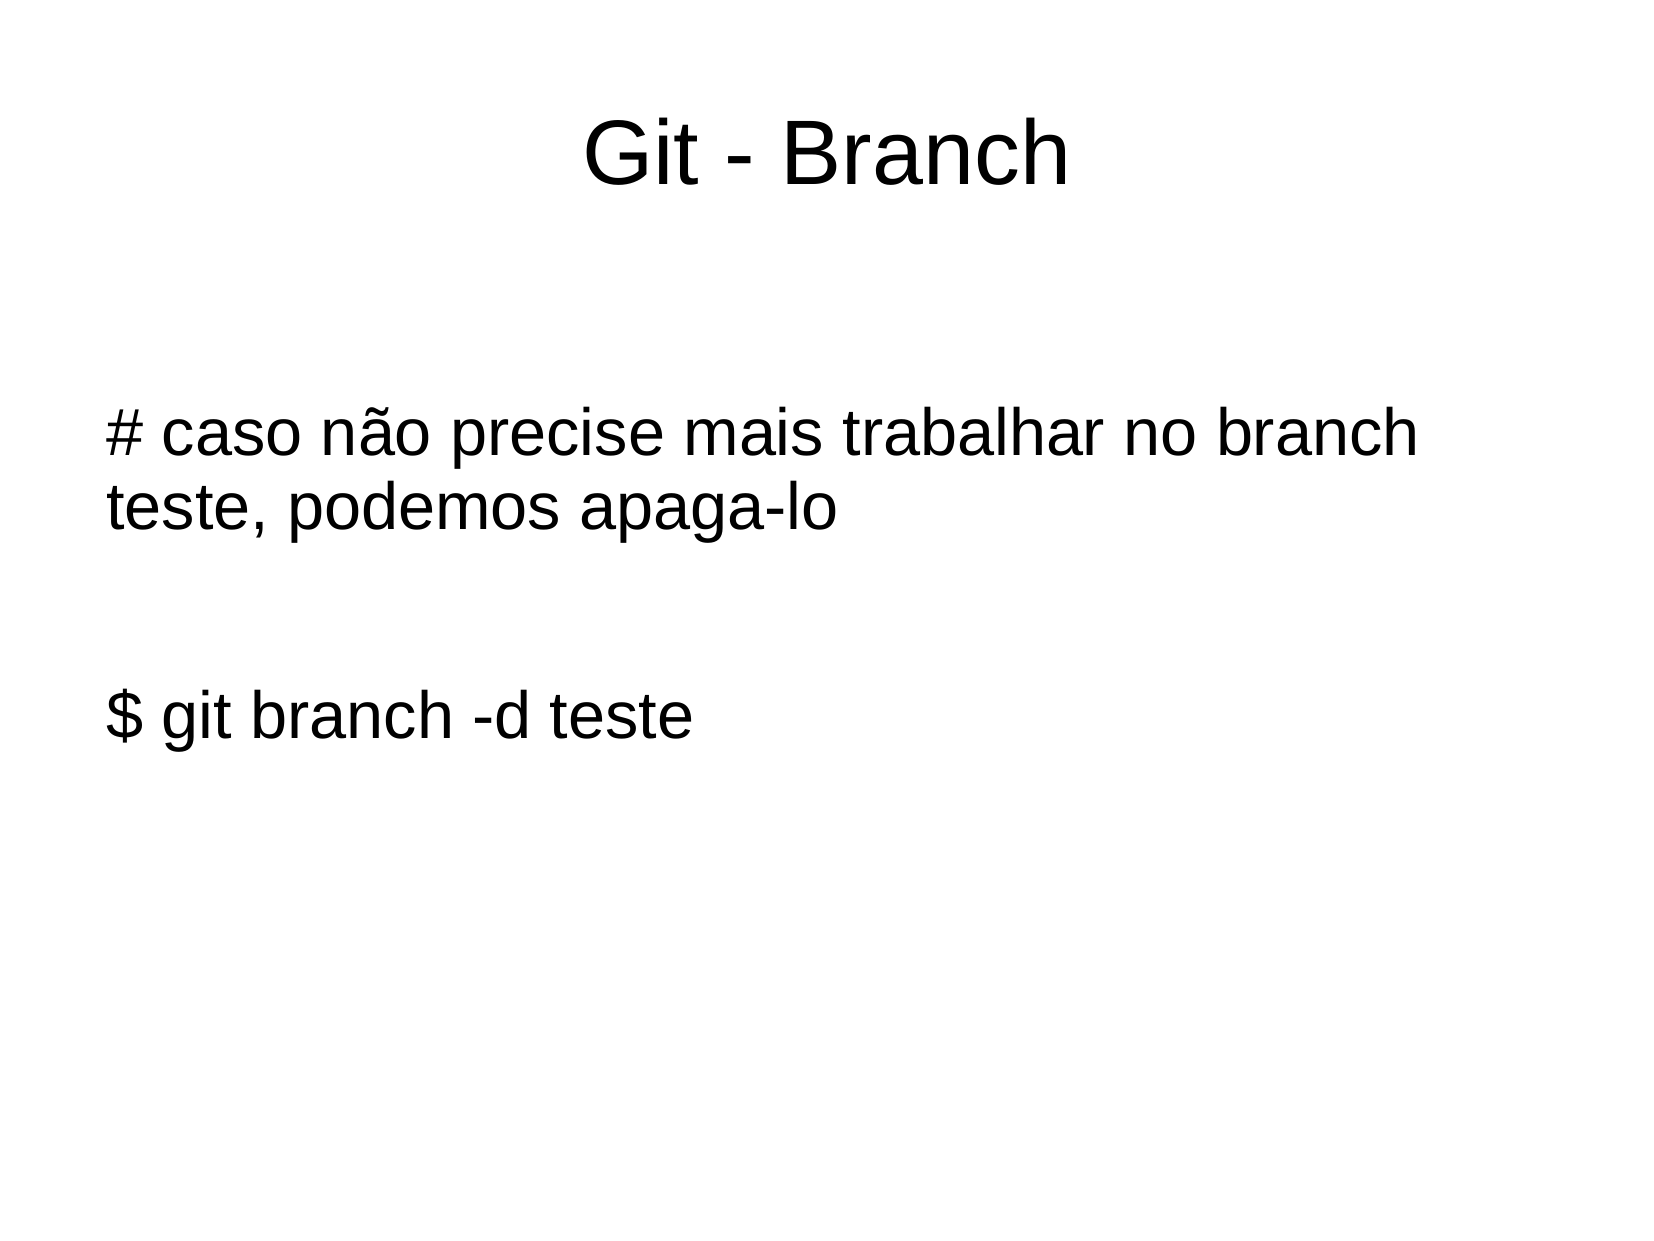

# Git - Branch
# caso não precise mais trabalhar no branch teste, podemos apaga-lo
$ git branch -d teste